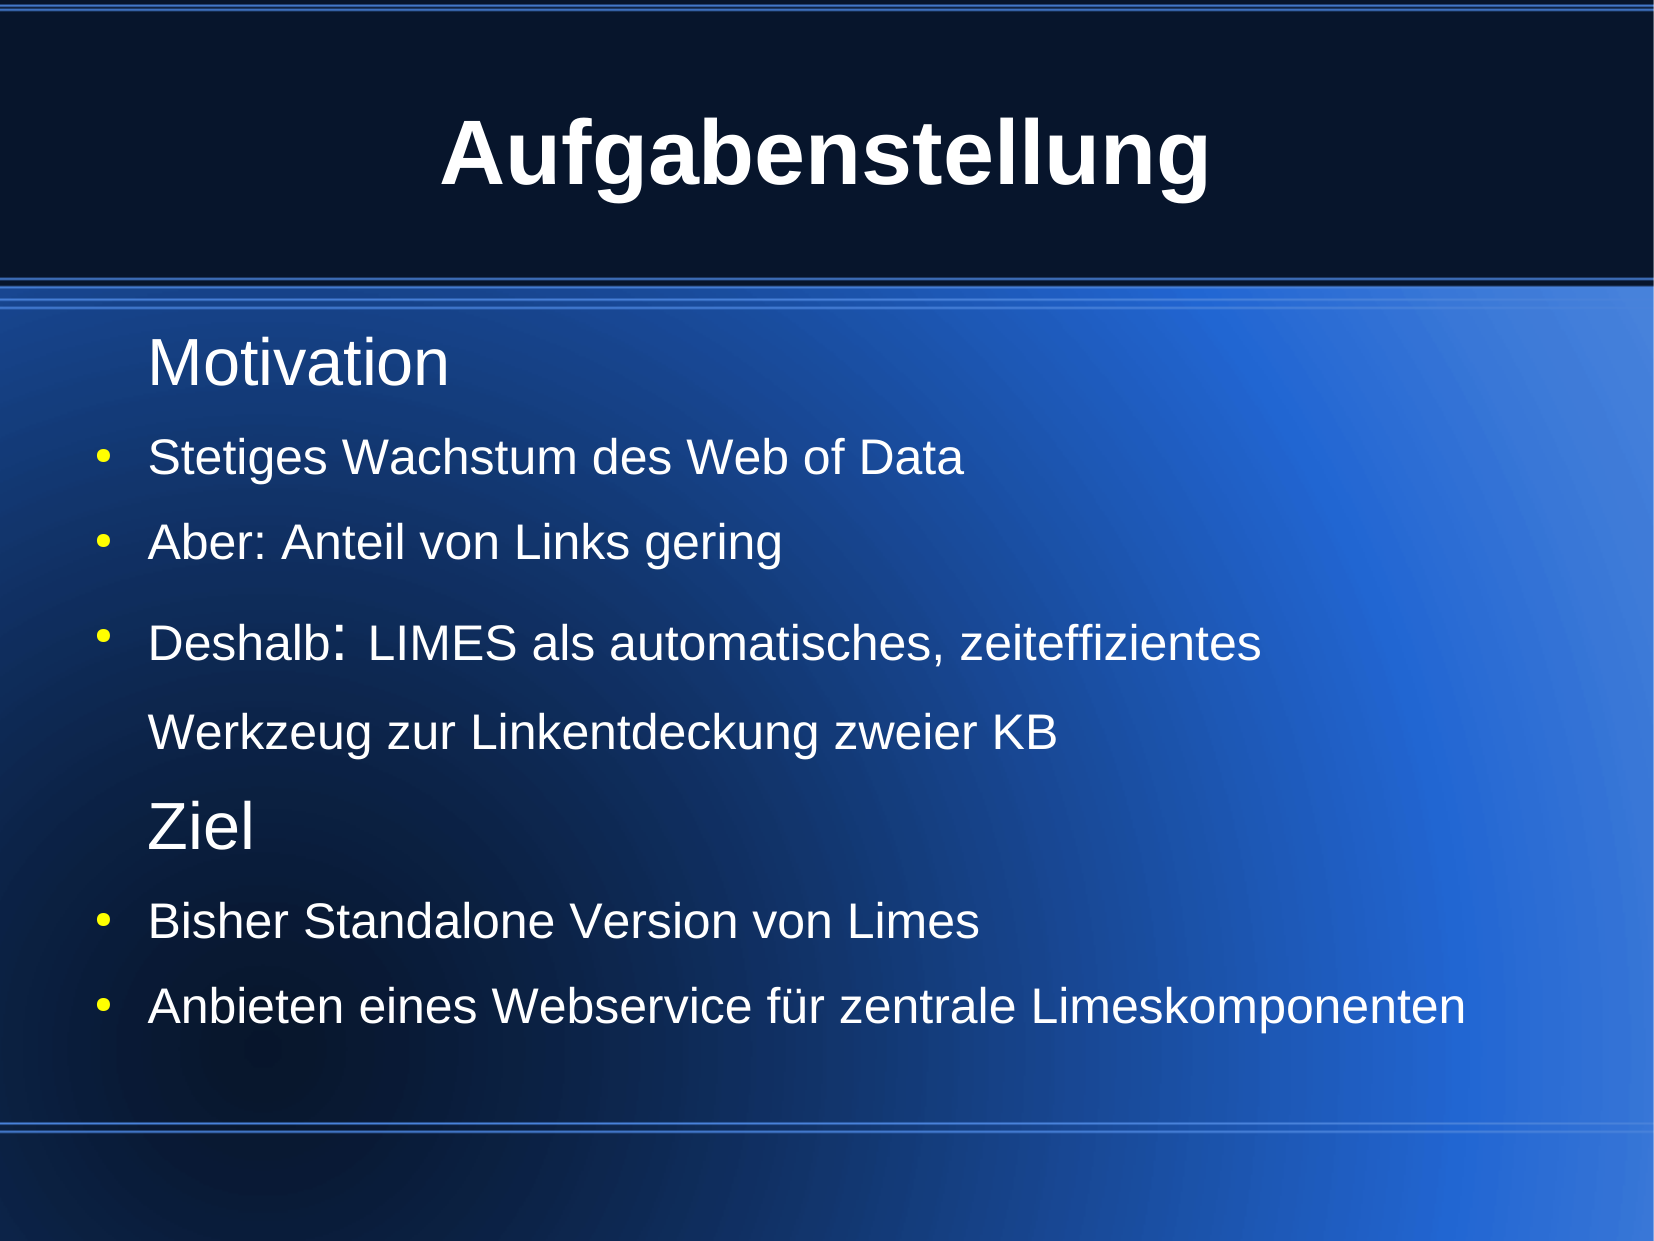

# Aufgabenstellung
Motivation
Stetiges Wachstum des Web of Data
Aber: Anteil von Links gering
Deshalb: LIMES als automatisches, zeiteffizientes
Werkzeug zur Linkentdeckung zweier KB
Ziel
Bisher Standalone Version von Limes
Anbieten eines Webservice für zentrale Limeskomponenten